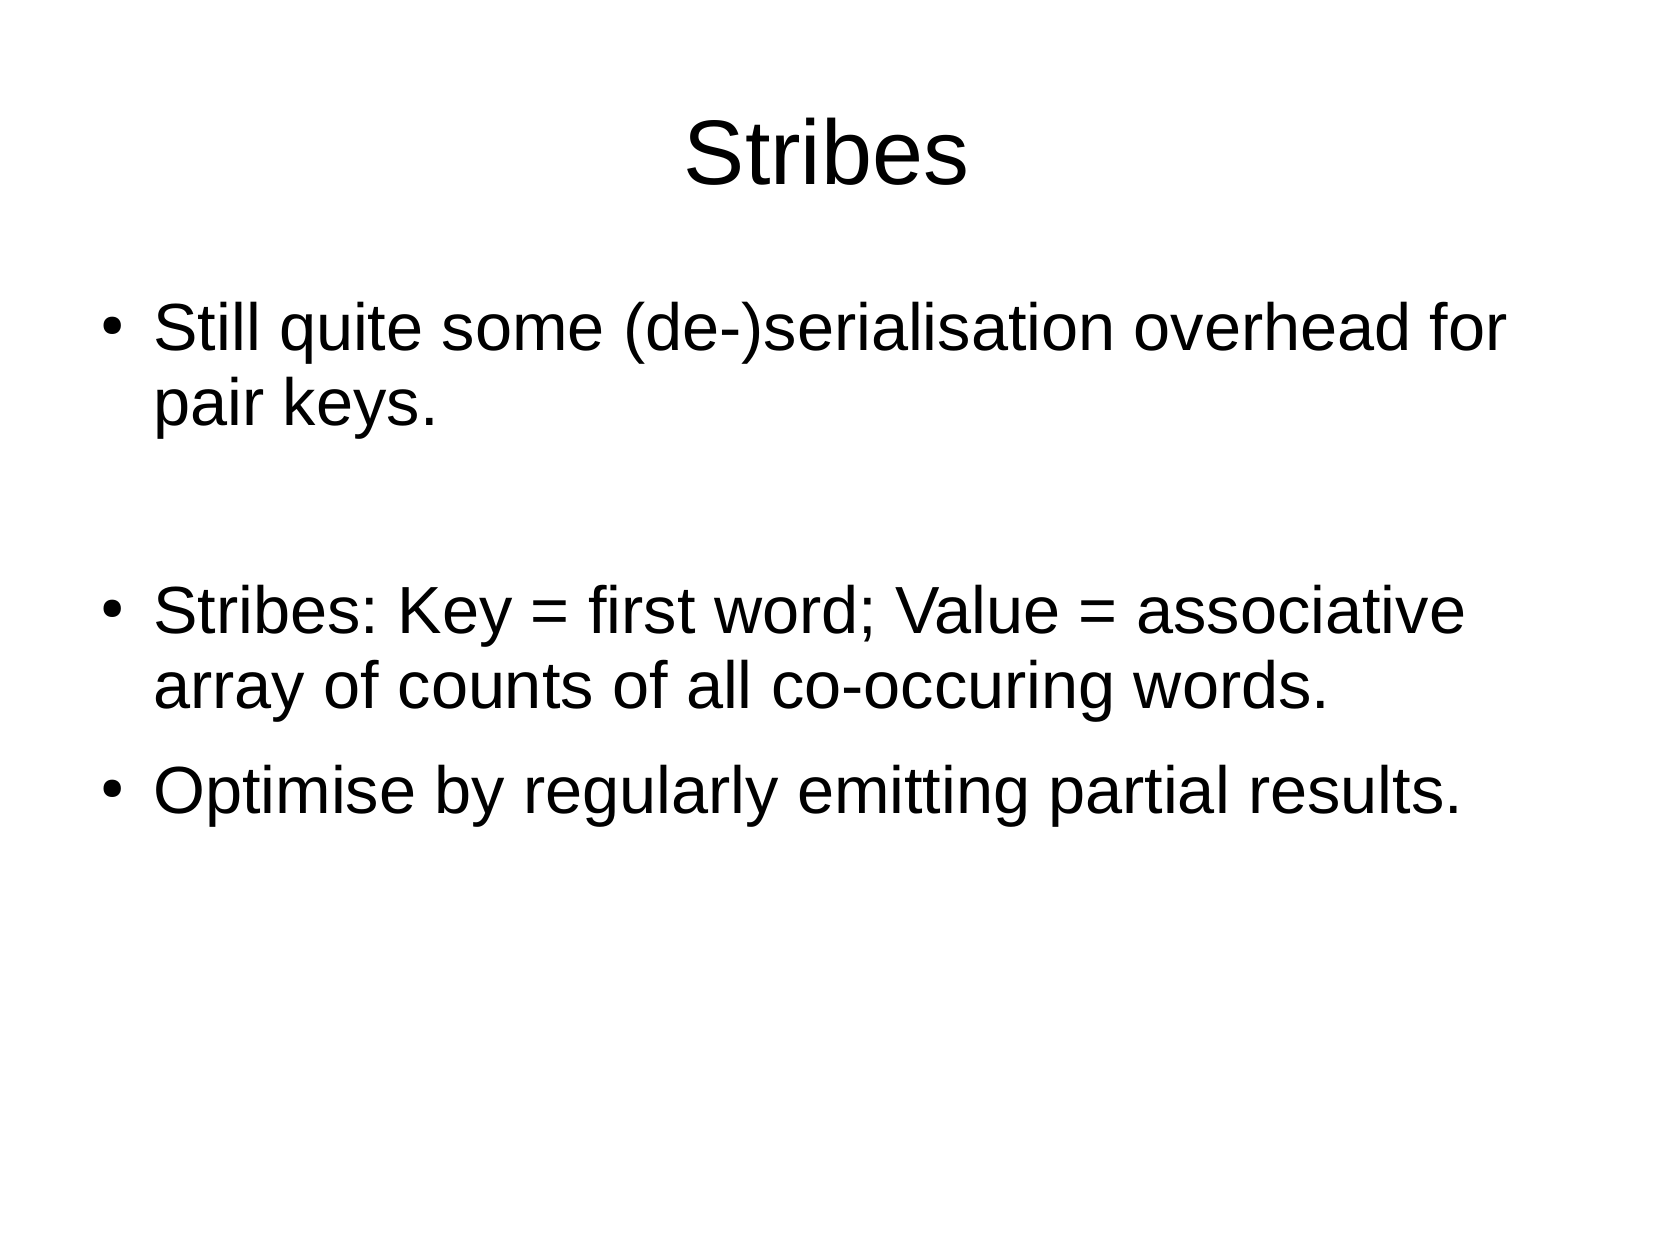

# Stribes
Still quite some (de-)serialisation overhead for pair keys.
Stribes: Key = first word; Value = associative array of counts of all co-occuring words.
Optimise by regularly emitting partial results.